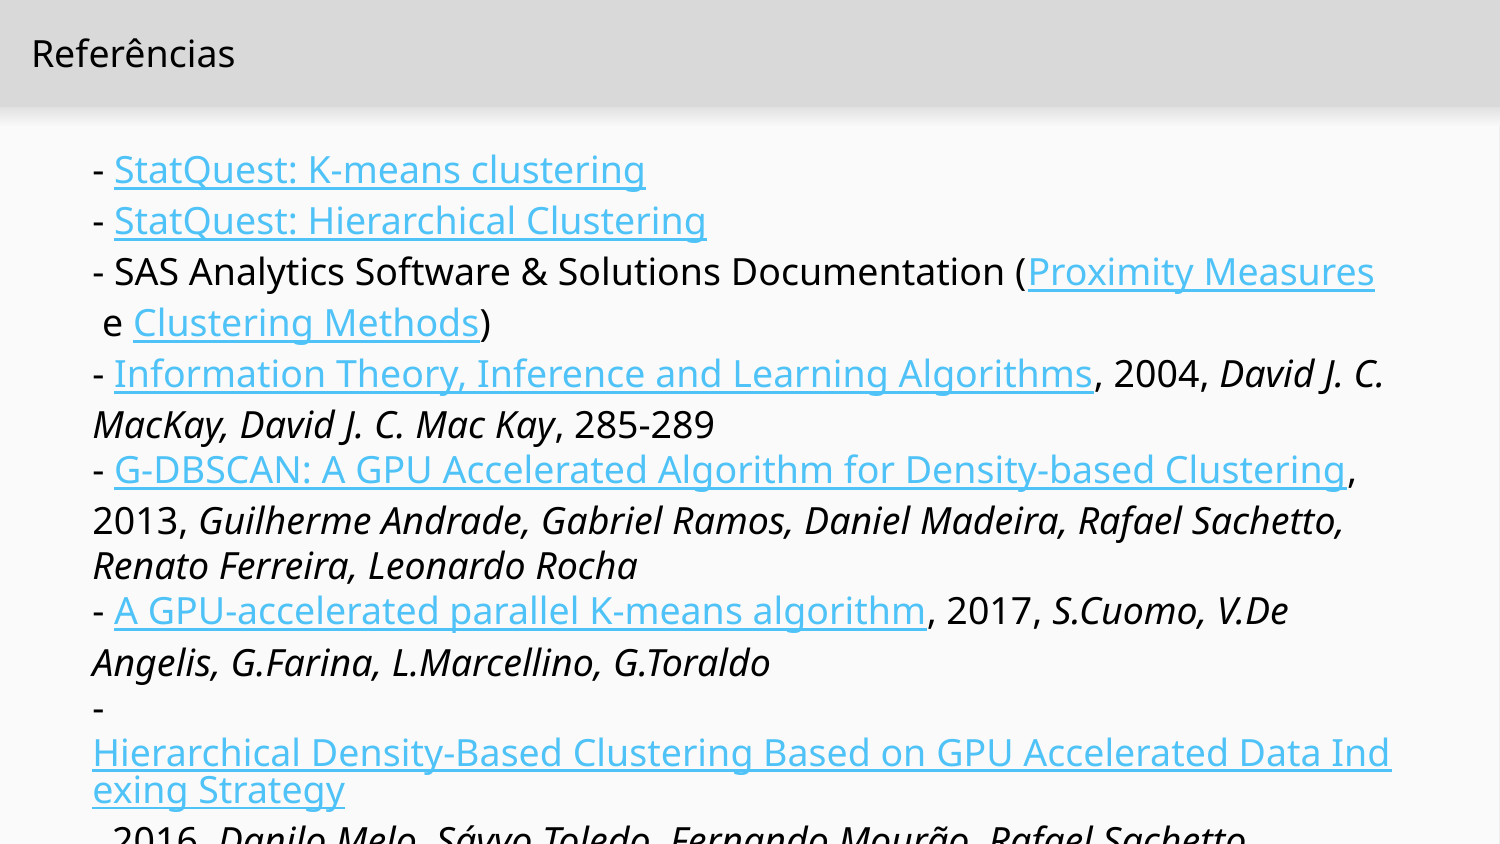

# Referências
- StatQuest: K-means clustering
- StatQuest: Hierarchical Clustering
- SAS Analytics Software & Solutions Documentation (Proximity Measures e Clustering Methods)
- Information Theory, Inference and Learning Algorithms, 2004, David J. C. MacKay, David J. C. Mac Kay, 285-289
- G-DBSCAN: A GPU Accelerated Algorithm for Density-based Clustering, 2013, Guilherme Andrade, Gabriel Ramos, Daniel Madeira, Rafael Sachetto, Renato Ferreira, Leonardo Rocha
- A GPU-accelerated parallel K-means algorithm, 2017, S.Cuomo, V.De Angelis, G.Farina, L.Marcellino, G.Toraldo
- Hierarchical Density-Based Clustering Based on GPU Accelerated Data Indexing Strategy, 2016, Danilo Melo, Sávyo Toledo, Fernando Mourão, Rafael Sachetto, Guilherme Andrade, Renato Ferreira, Srinivasan Parthasarathy, Leonardo Rocha